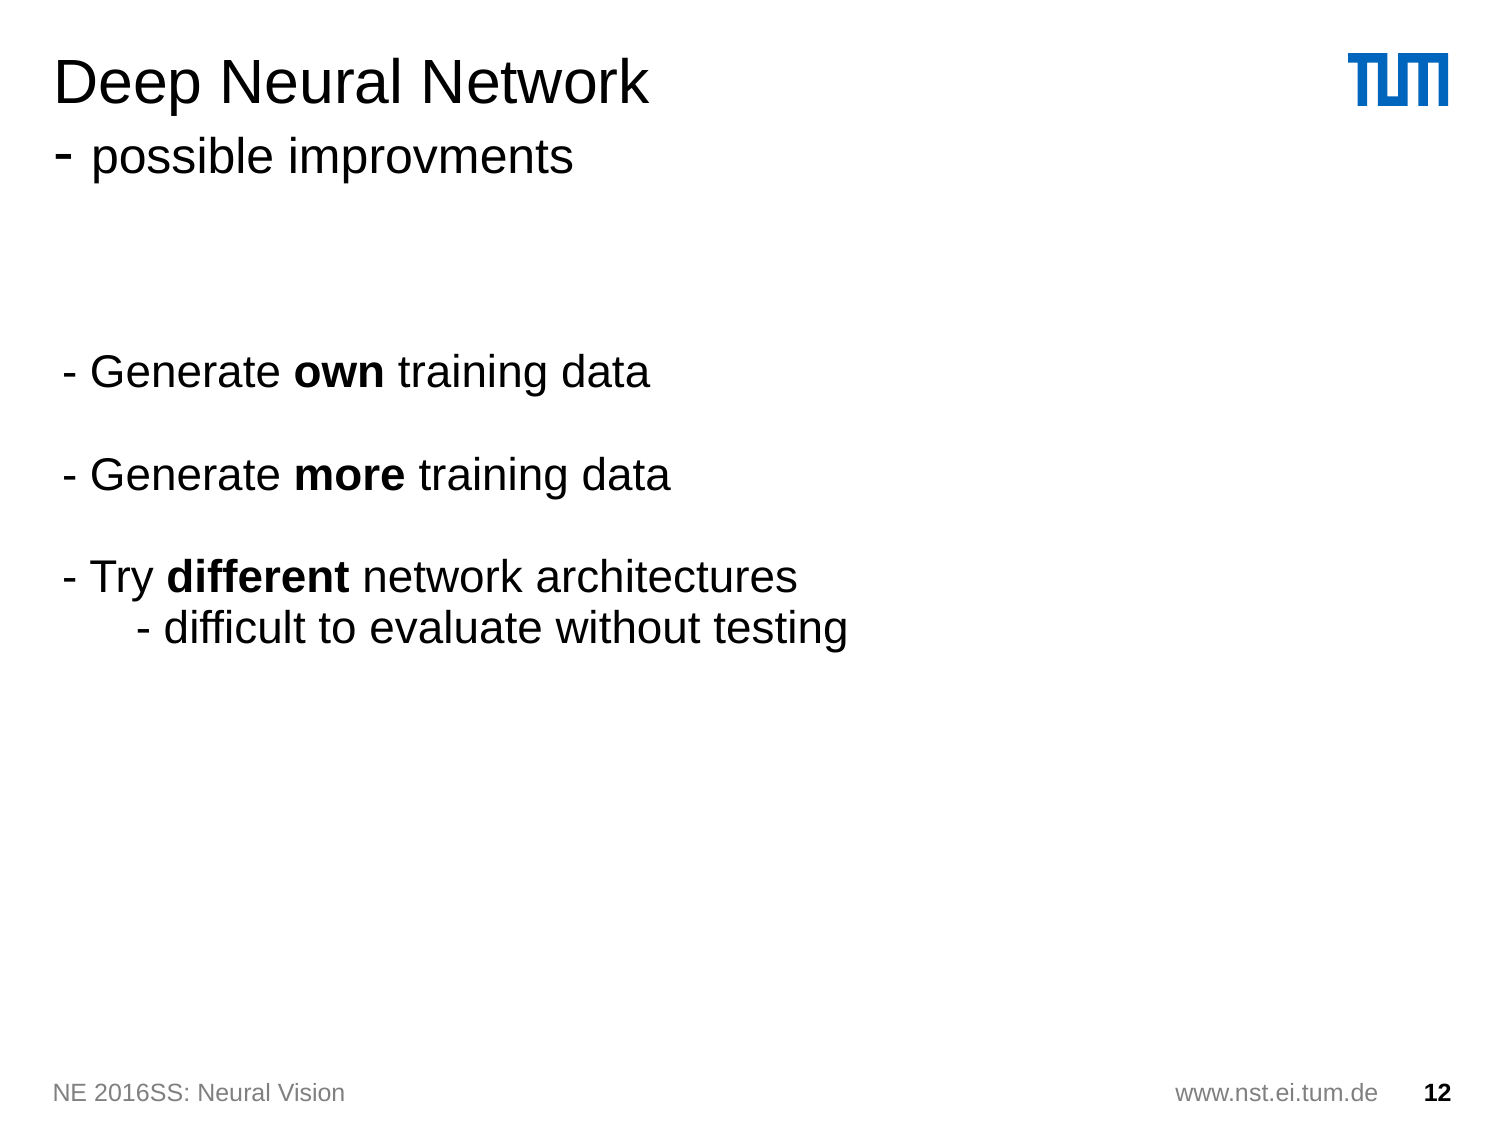

# Deep Neural Network - possible improvments
- Generate own training data
- Generate more training data
- Try different network architectures
	- difficult to evaluate without testing
NE 2016SS: Neural Vision
12